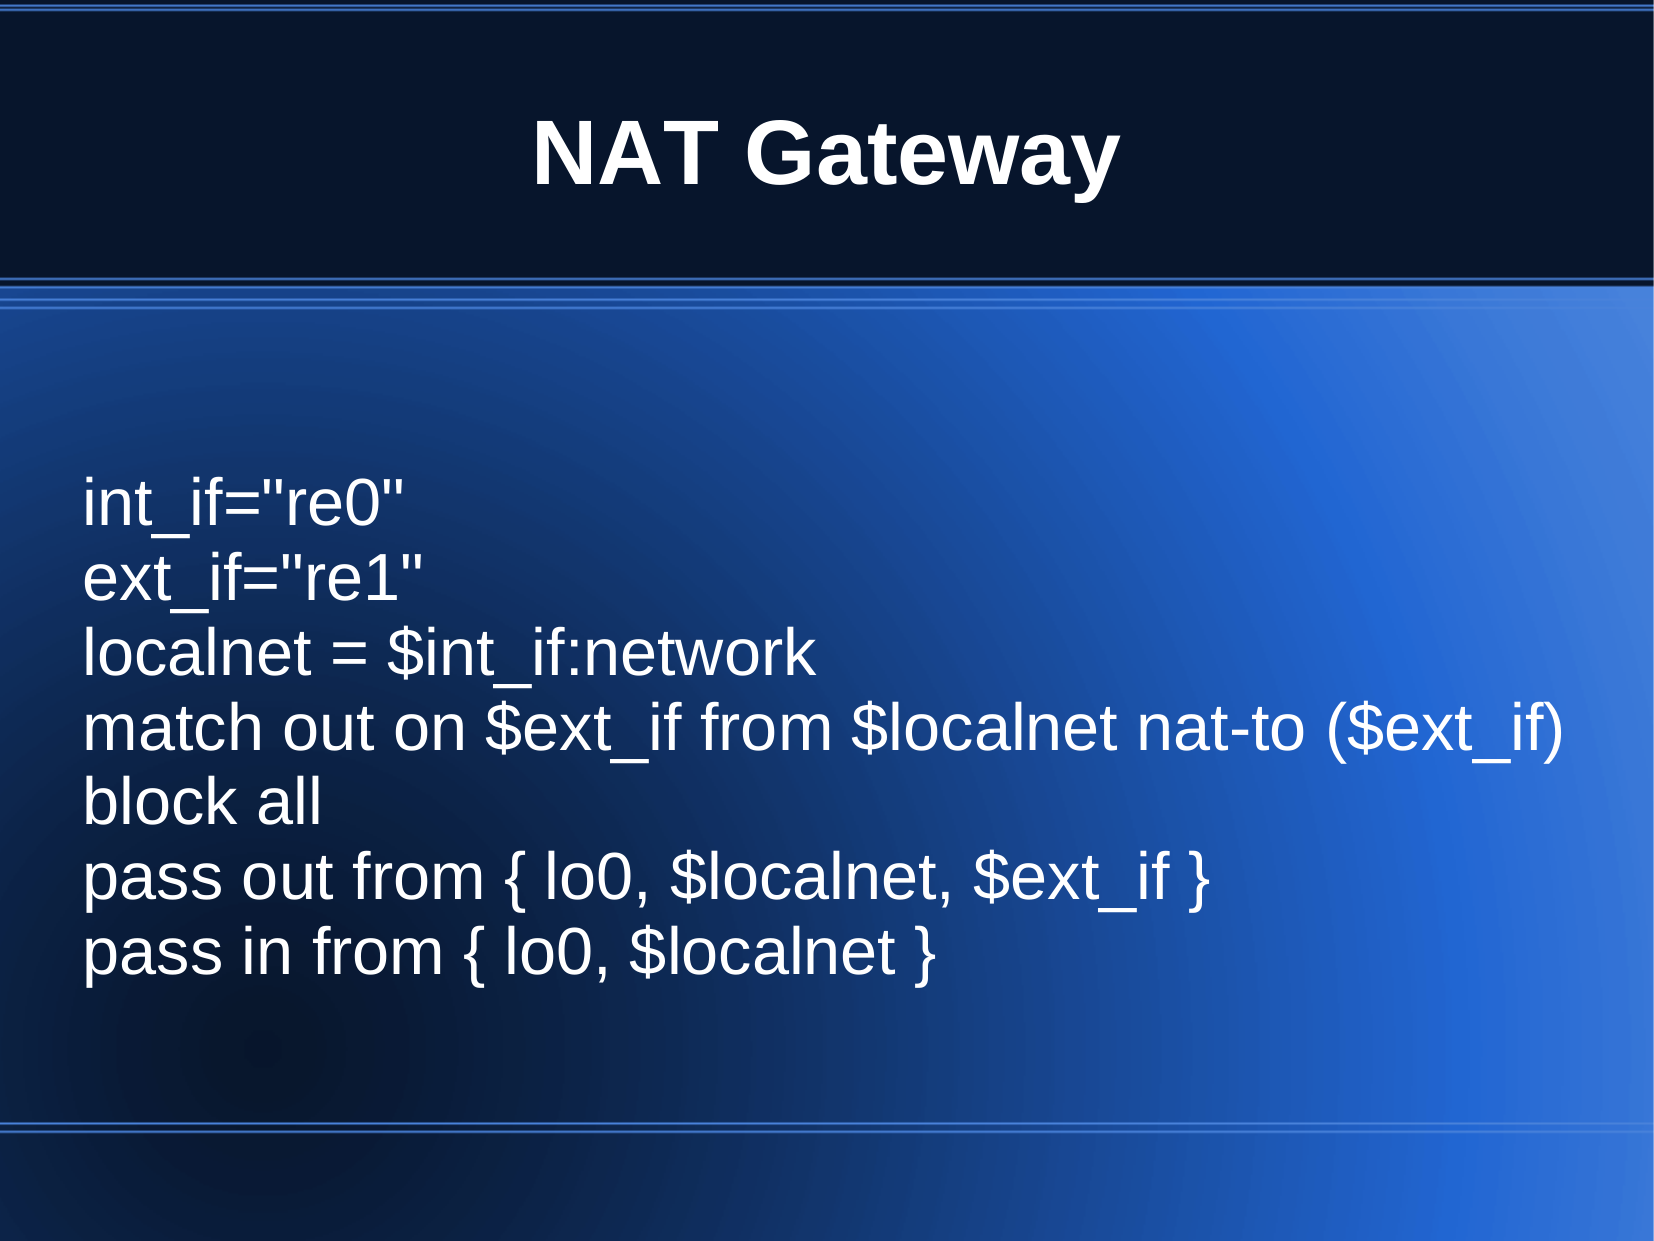

# NAT Gateway
int_if="re0"
ext_if="re1"
localnet = $int_if:network
match out on $ext_if from $localnet nat-to ($ext_if)
block all
pass out from { lo0, $localnet, $ext_if }
pass in from { lo0, $localnet }